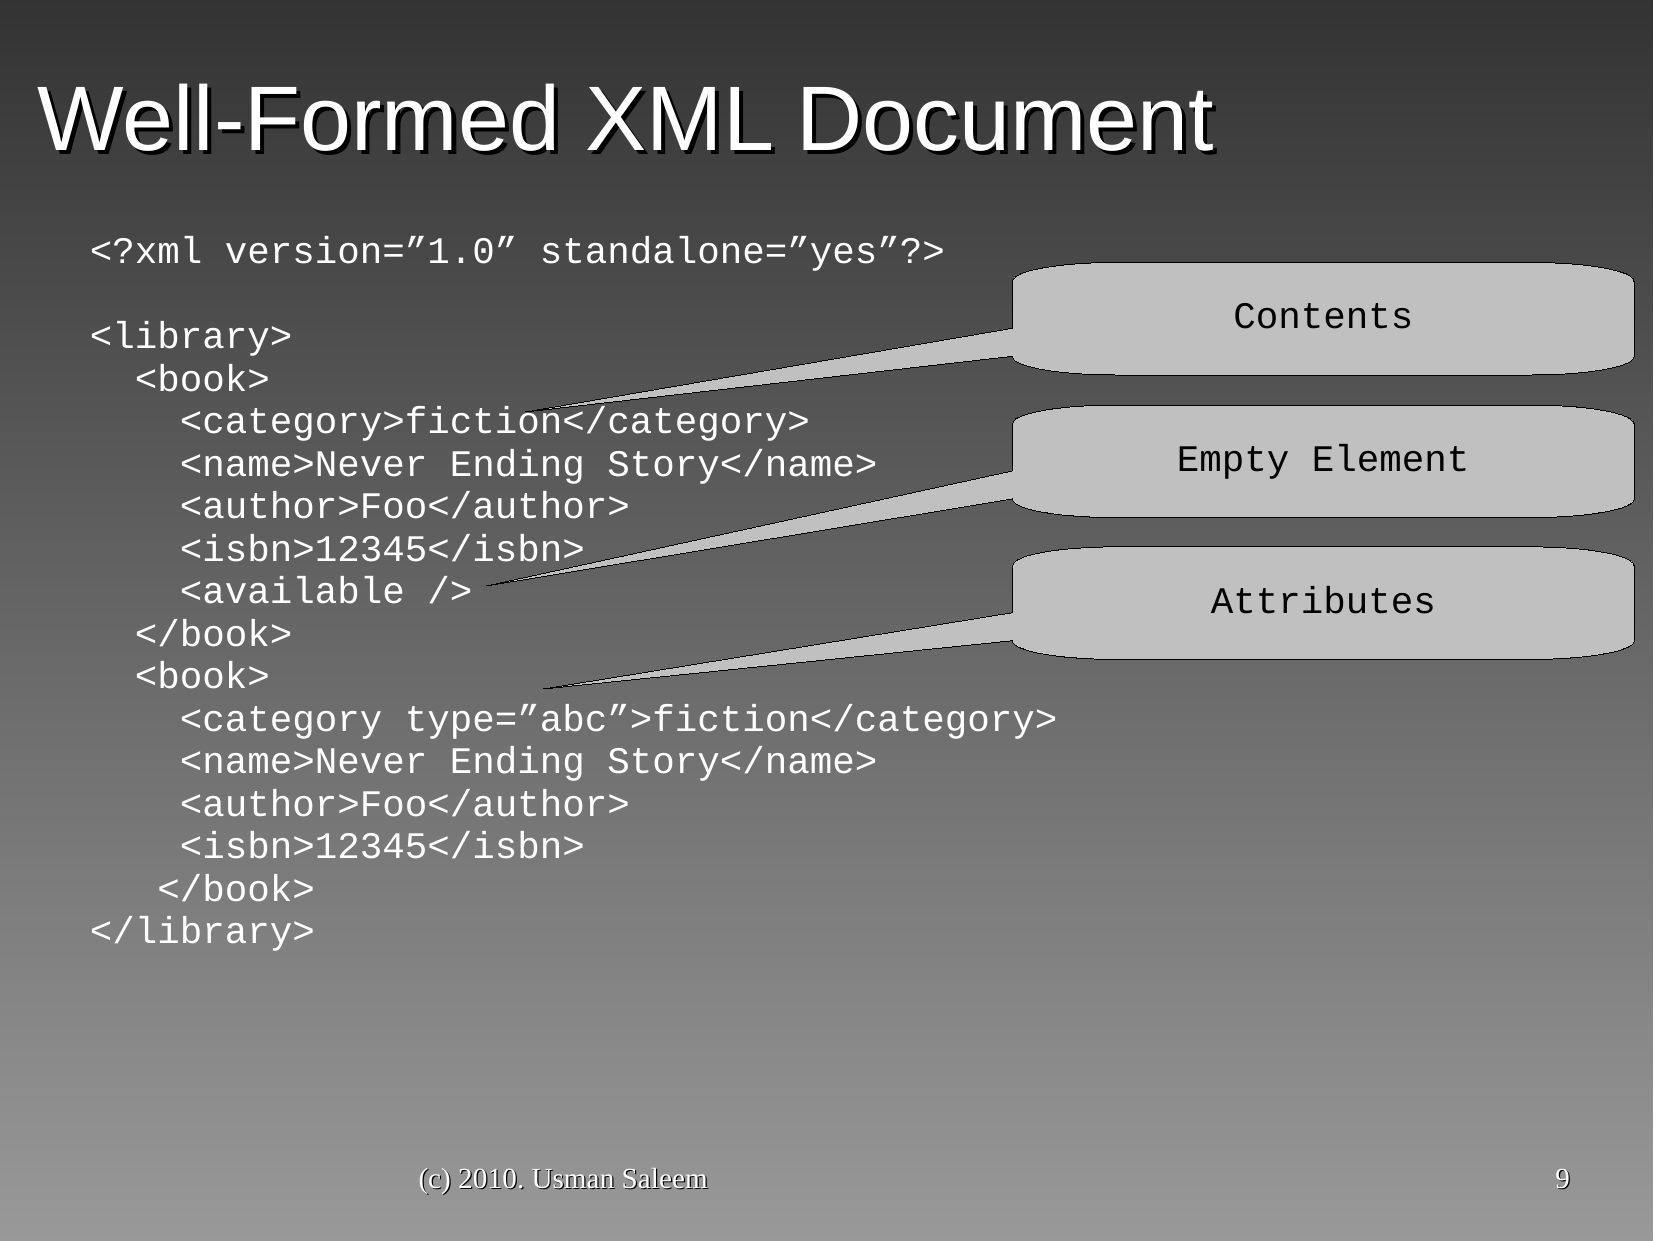

# Well-Formed XML Document
<?xml version=”1.0” standalone=”yes”?>
<library>
 <book>
 <category>fiction</category>
 <name>Never Ending Story</name>
 <author>Foo</author>
 <isbn>12345</isbn>
 <available />
 </book>
 <book>
 <category type=”abc”>fiction</category>
 <name>Never Ending Story</name>
 <author>Foo</author>
 <isbn>12345</isbn>
 </book>
</library>
Contents
Empty Element
Attributes
(c) 2010. Usman Saleem
9